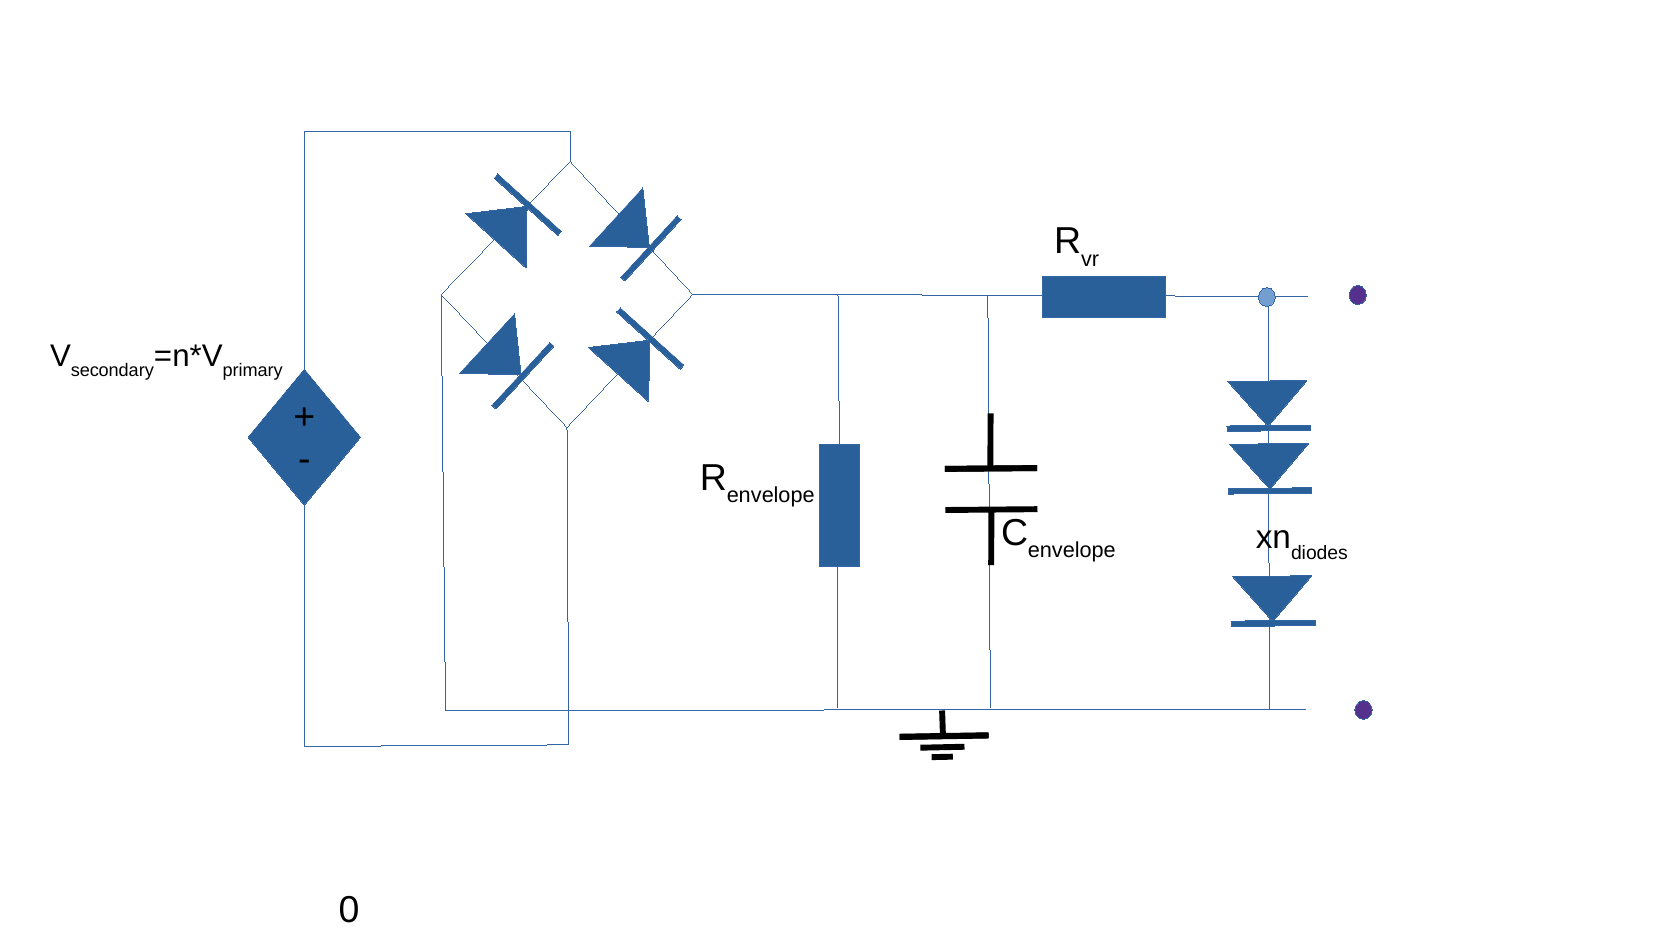

Rvr
Vsecondary=n*Vprimary
+
-
Renvelope
Cenvelope
xndiodes
0